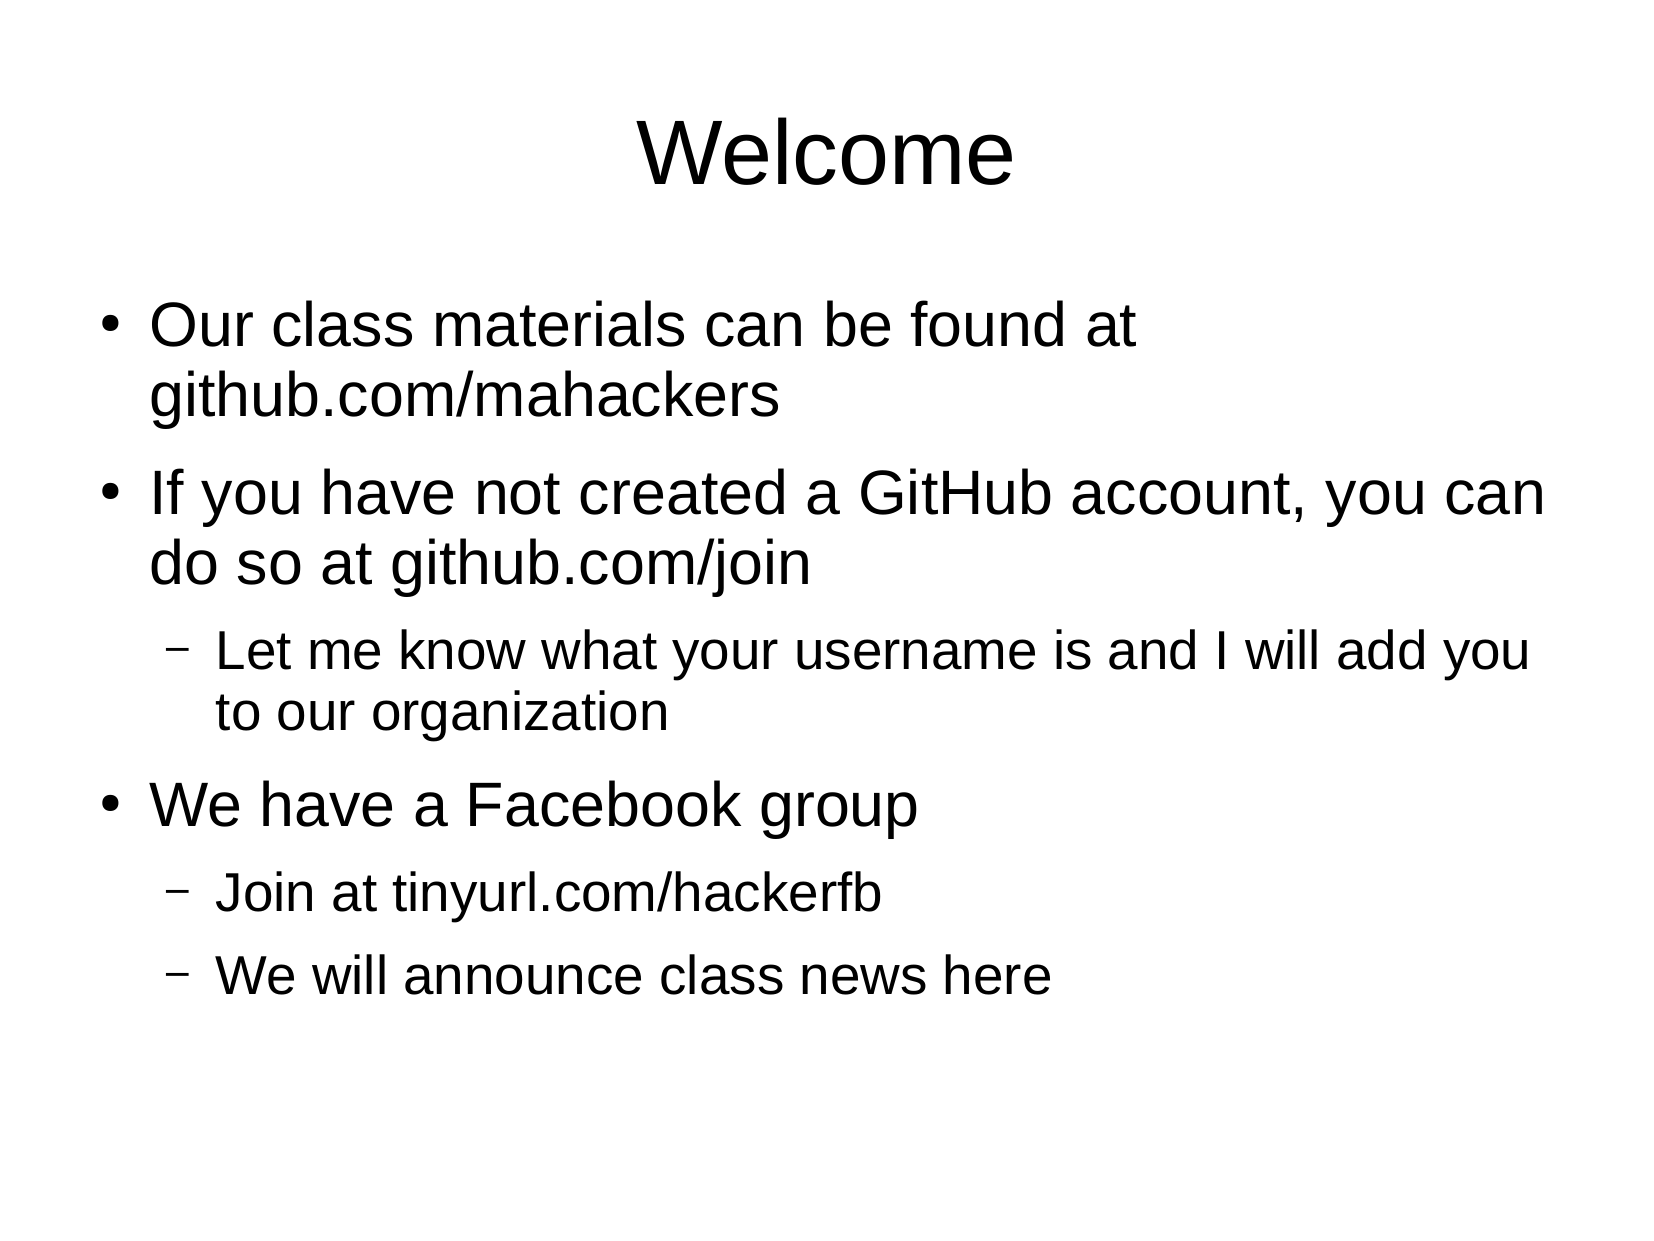

# Welcome
Our class materials can be found at github.com/mahackers
If you have not created a GitHub account, you can do so at github.com/join
Let me know what your username is and I will add you to our organization
We have a Facebook group
Join at tinyurl.com/hackerfb
We will announce class news here